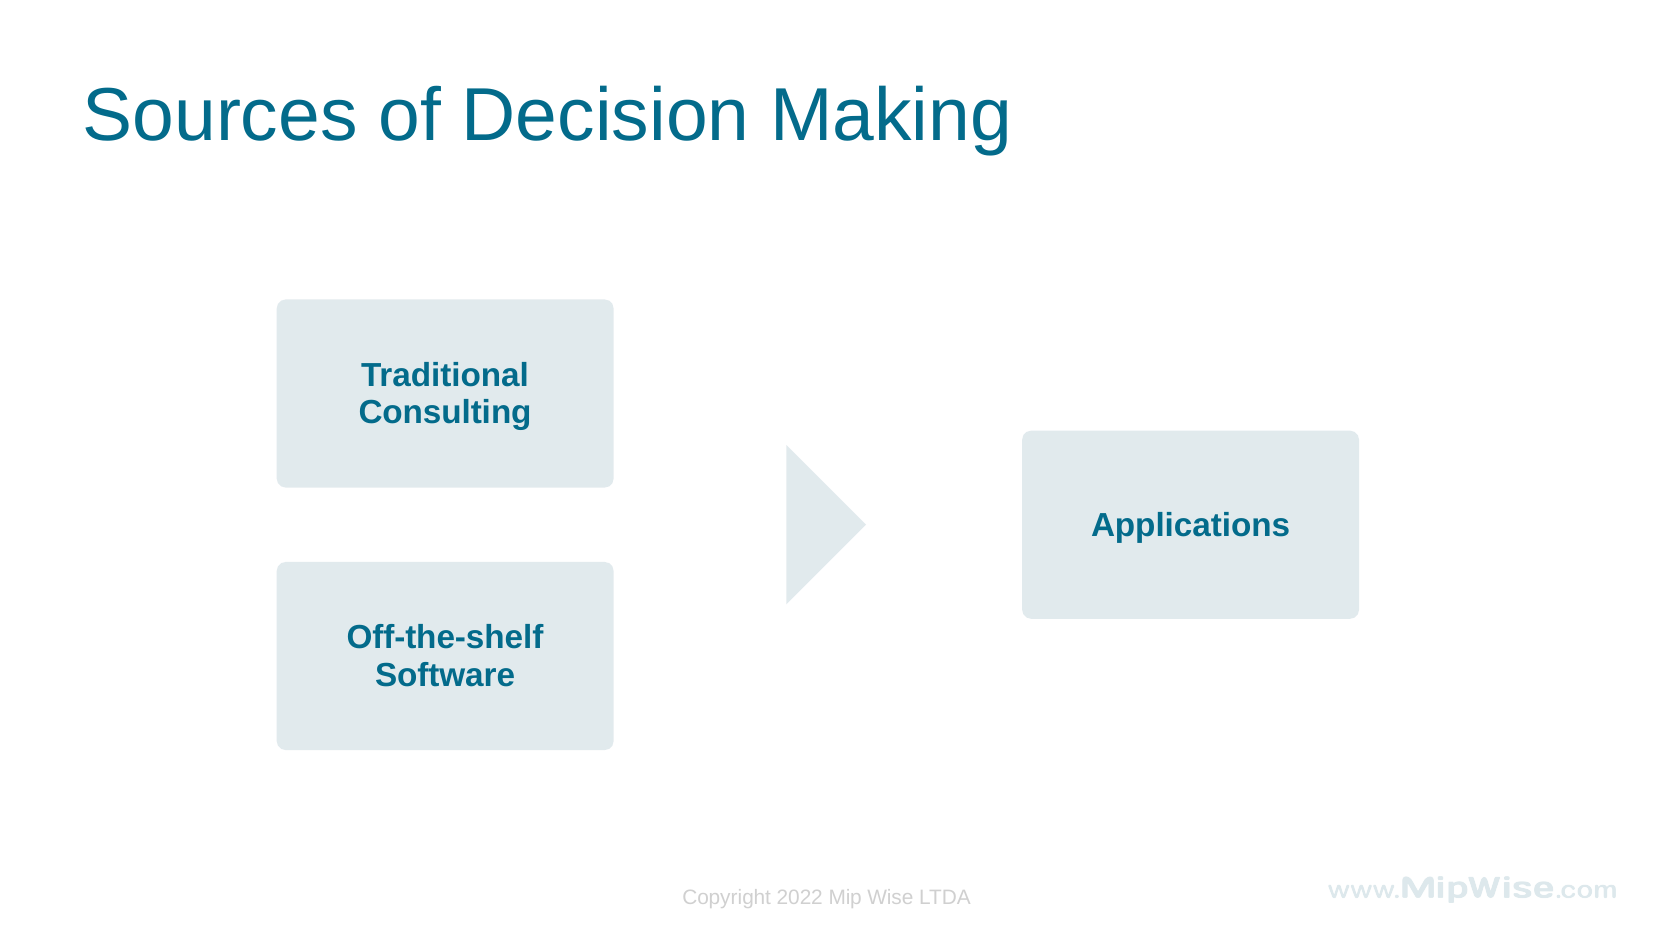

# Sources of Decision Making
Traditional
Consulting
Off-the-shelf
Software
Applications
Copyright 2022 Mip Wise LTDA